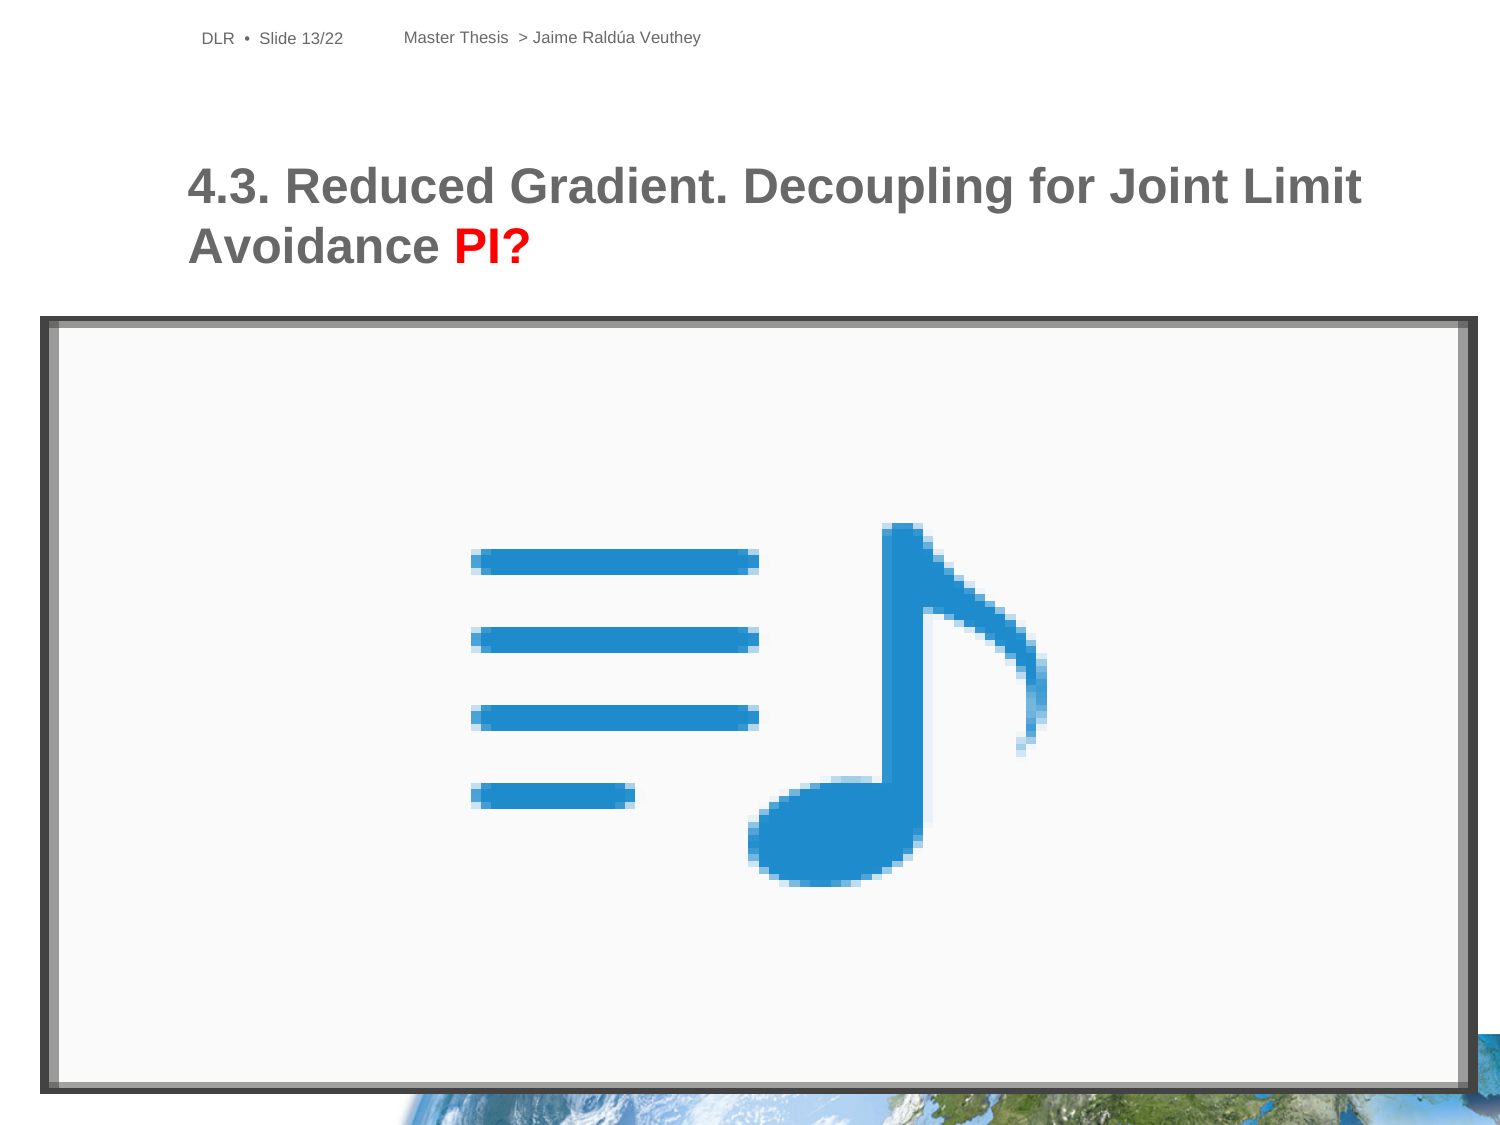

# 4.3. Reduced Gradient. Decoupling for Joint Limit Avoidance PI?